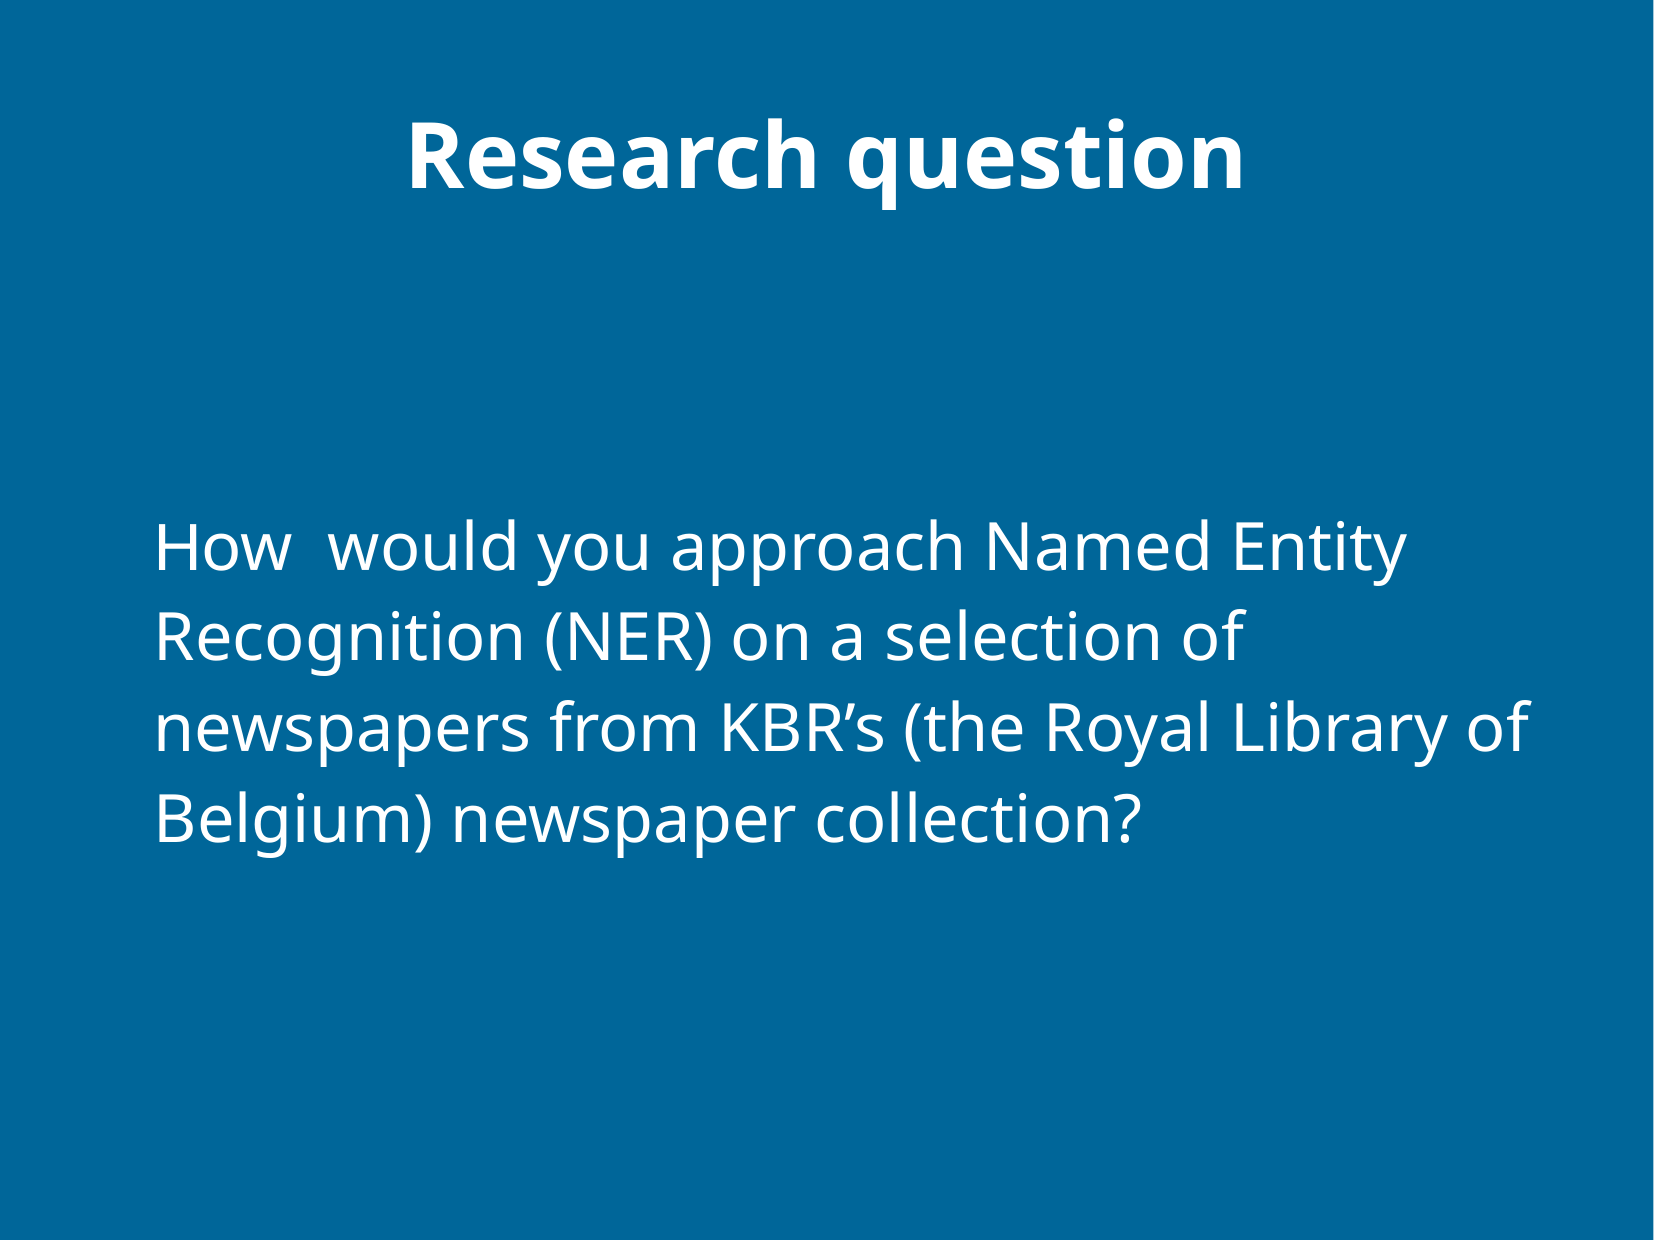

# Research question
How would you approach Named Entity Recognition (NER) on a selection of newspapers from KBR’s (the Royal Library of Belgium) newspaper collection?